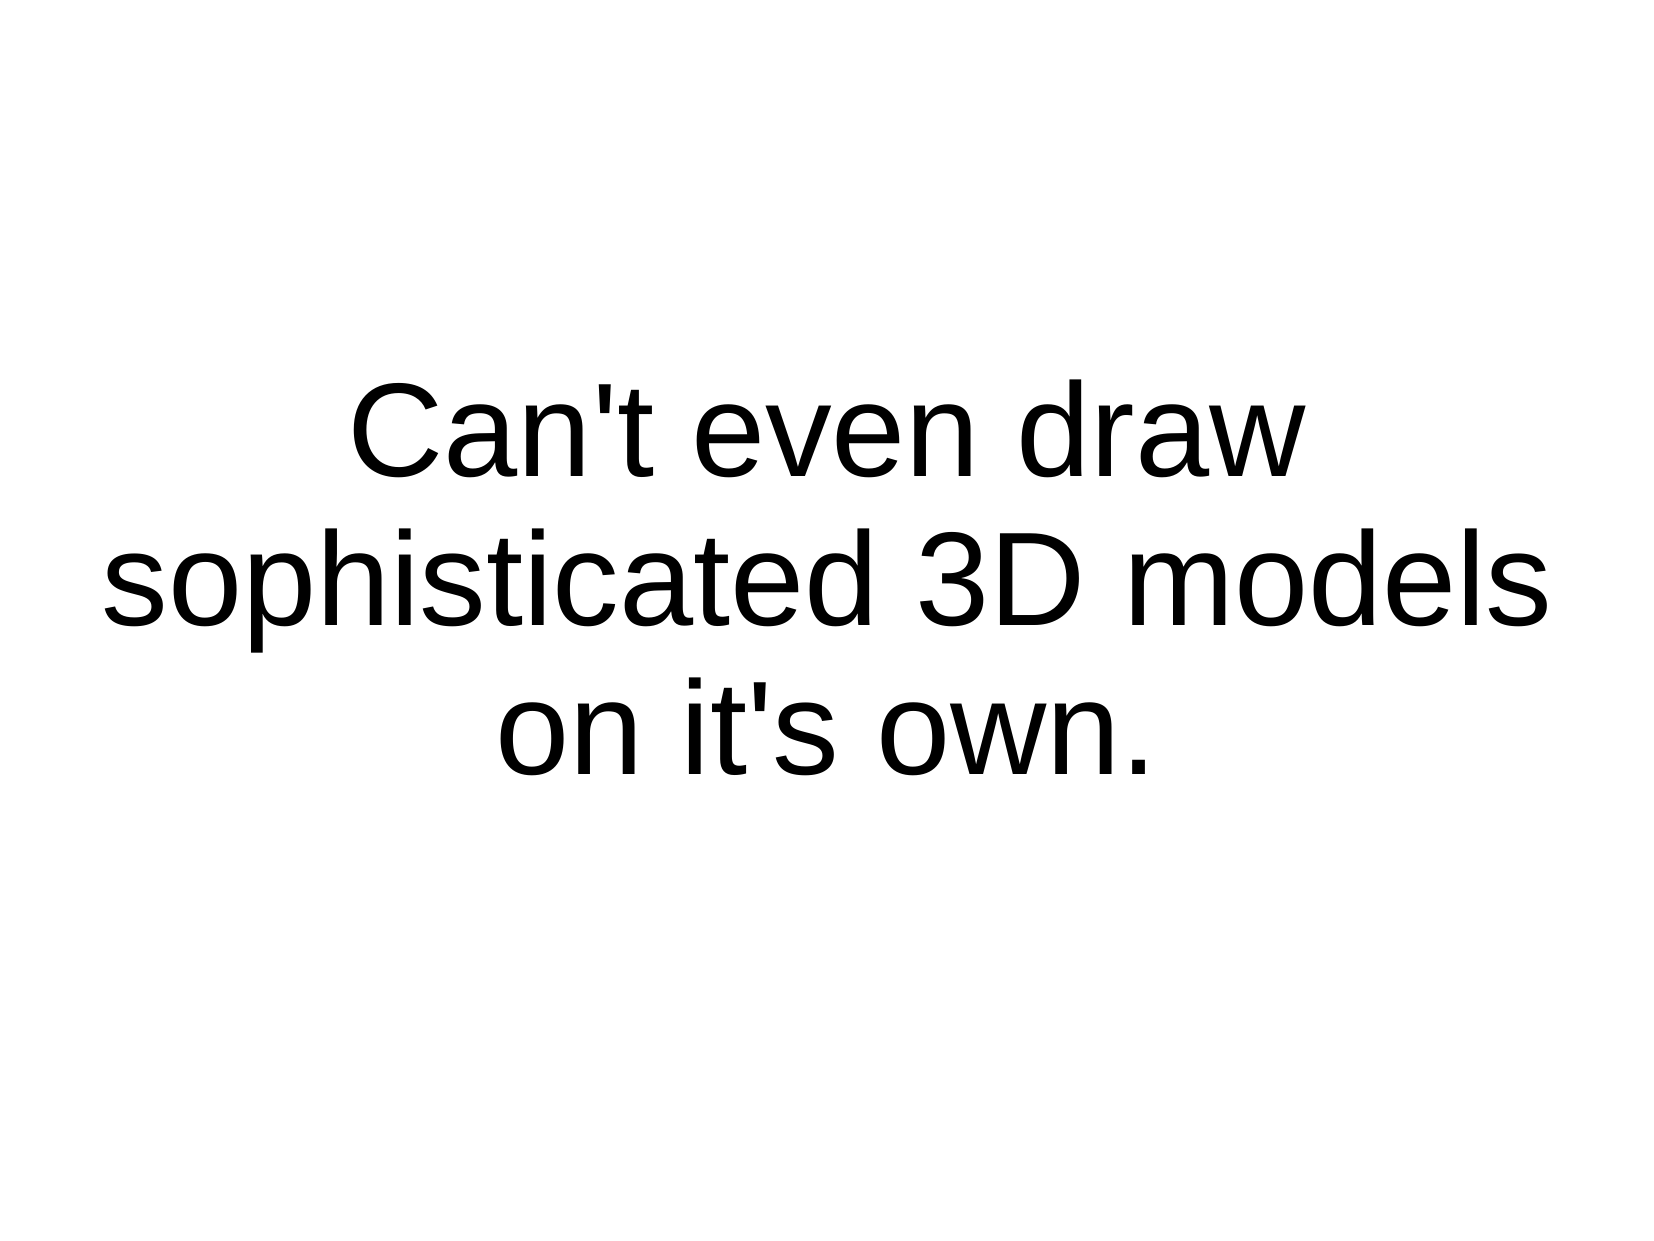

# Can't even draw sophisticated 3D models on it's own.